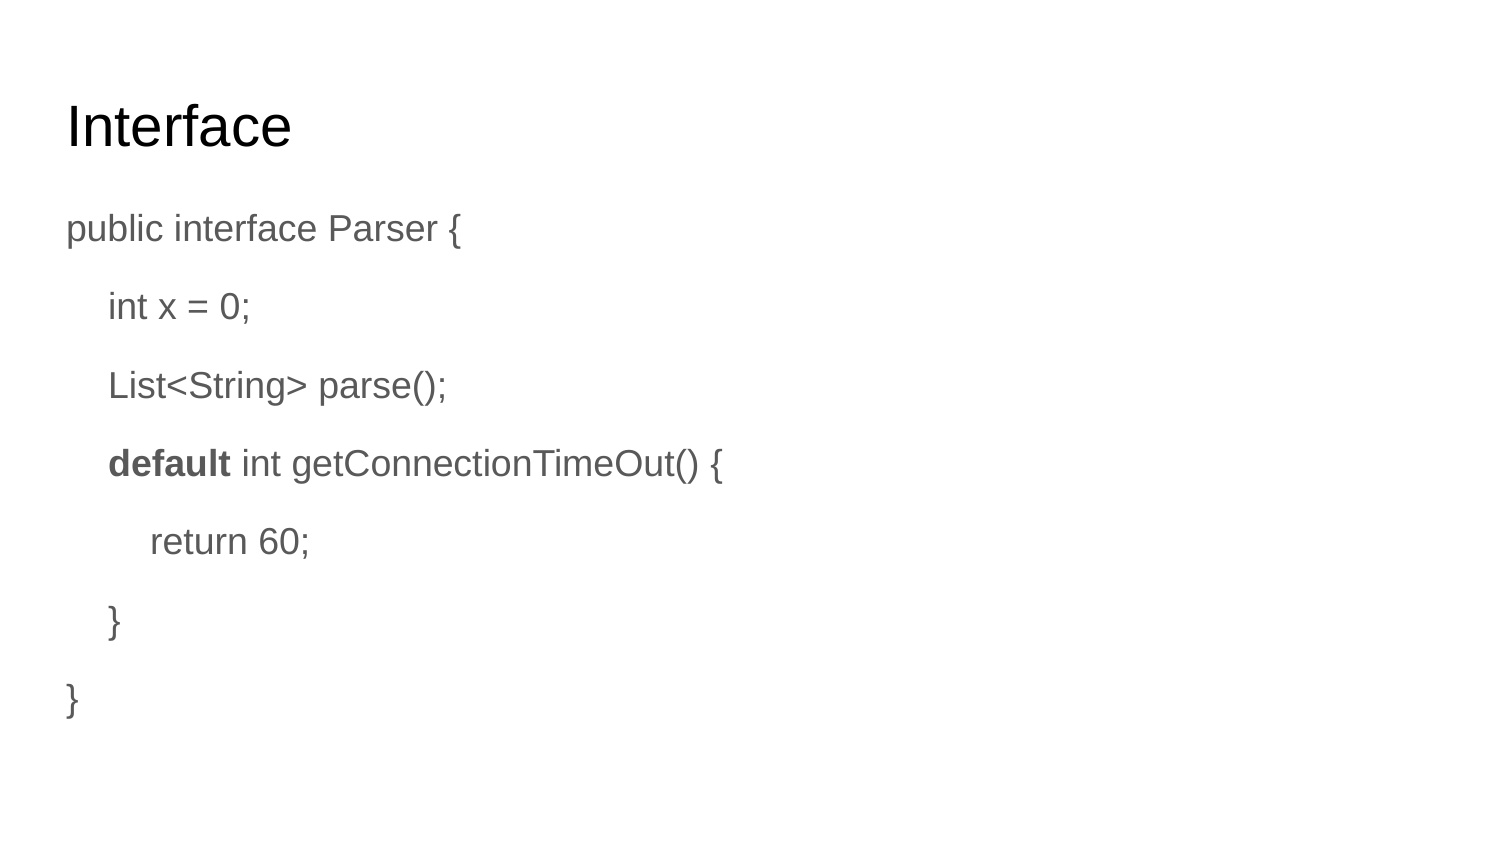

# Interface
public interface Parser {
 int x = 0;
 List<String> parse();
 default int getConnectionTimeOut() {
 return 60;
 }
}